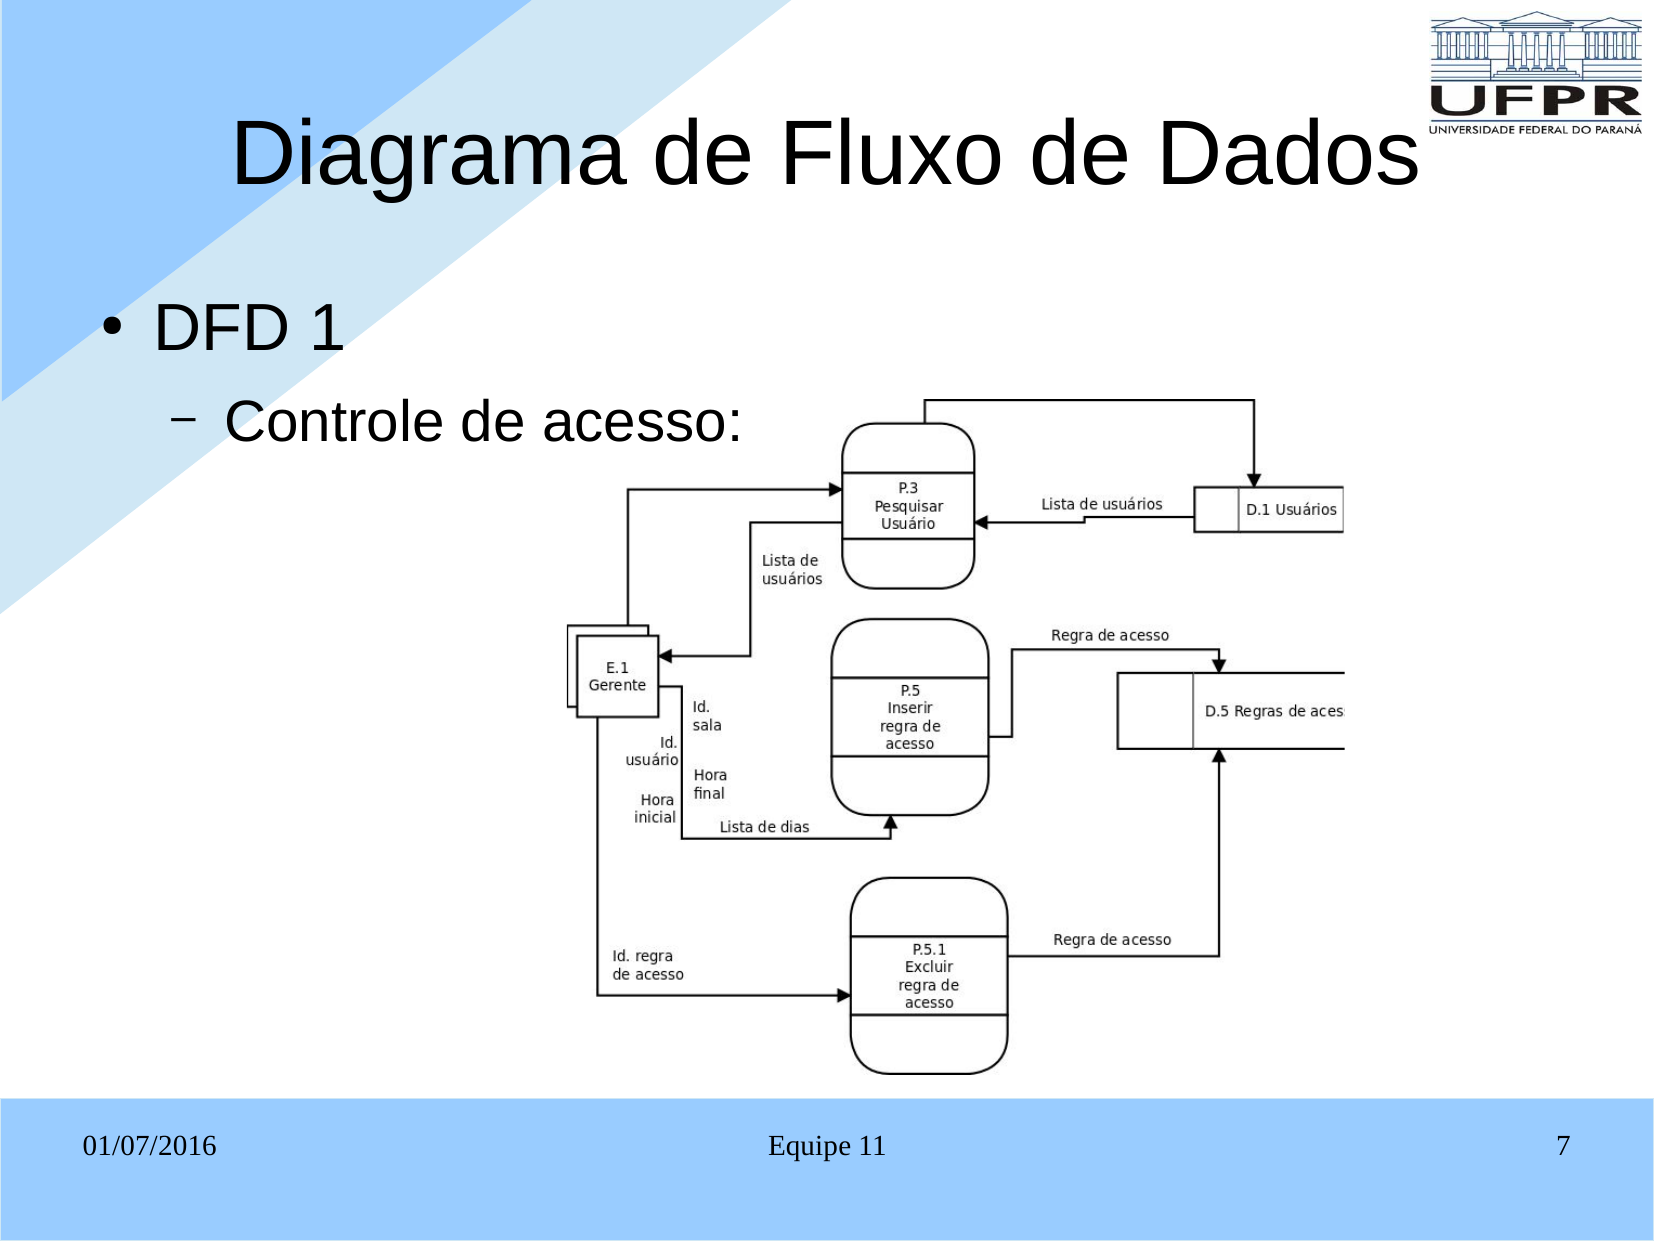

# Diagrama de Fluxo de Dados
DFD 1
Controle de acesso:
7